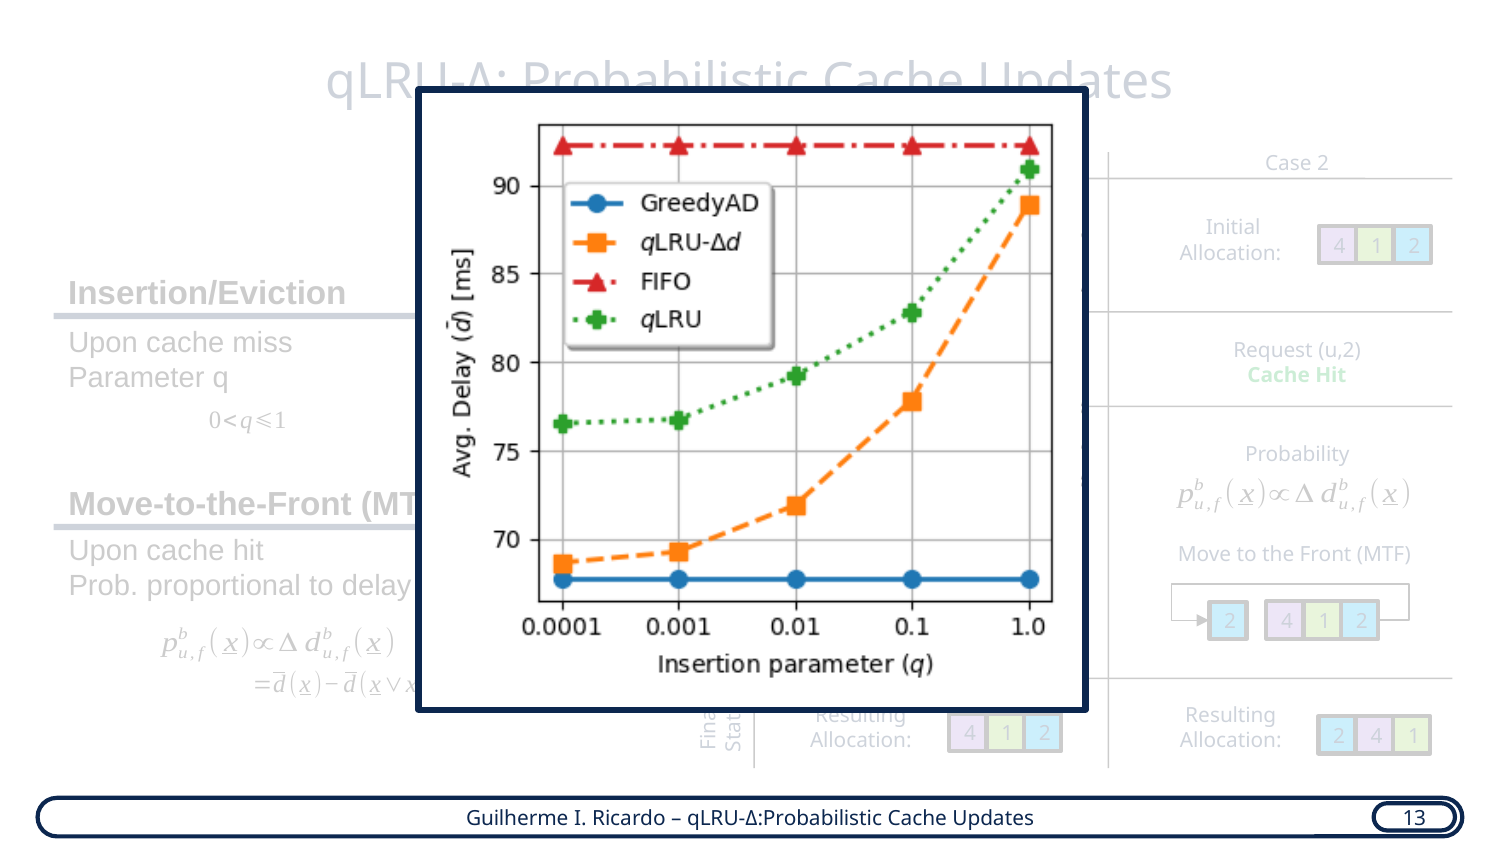

# qLRU-Δ: Probabilistic Cache Updates
Case 1
Case 2
Initial
State
Event
Action
Final
State
Initial
Allocation:
1
2
3
Initial
Allocation:
4
1
2
Insertion/Eviction
Upon cache miss
Parameter q
Request (u,4)
Cache Miss
Request (u,2)
Cache Hit
Probability
Move to the Front (MTF)
4
1
2
2
Probability
Insertion/Eviction
4
1
2
3
Move-to-the-Front (MTF)
Upon cache hit
Prob. proportional to delay reduction, i.e.,
Resulting
Allocation:
4
1
2
Resulting
Allocation:
2
4
1
Guilherme I. Ricardo – qLRU-Δ:Probabilistic Cache Updates
13